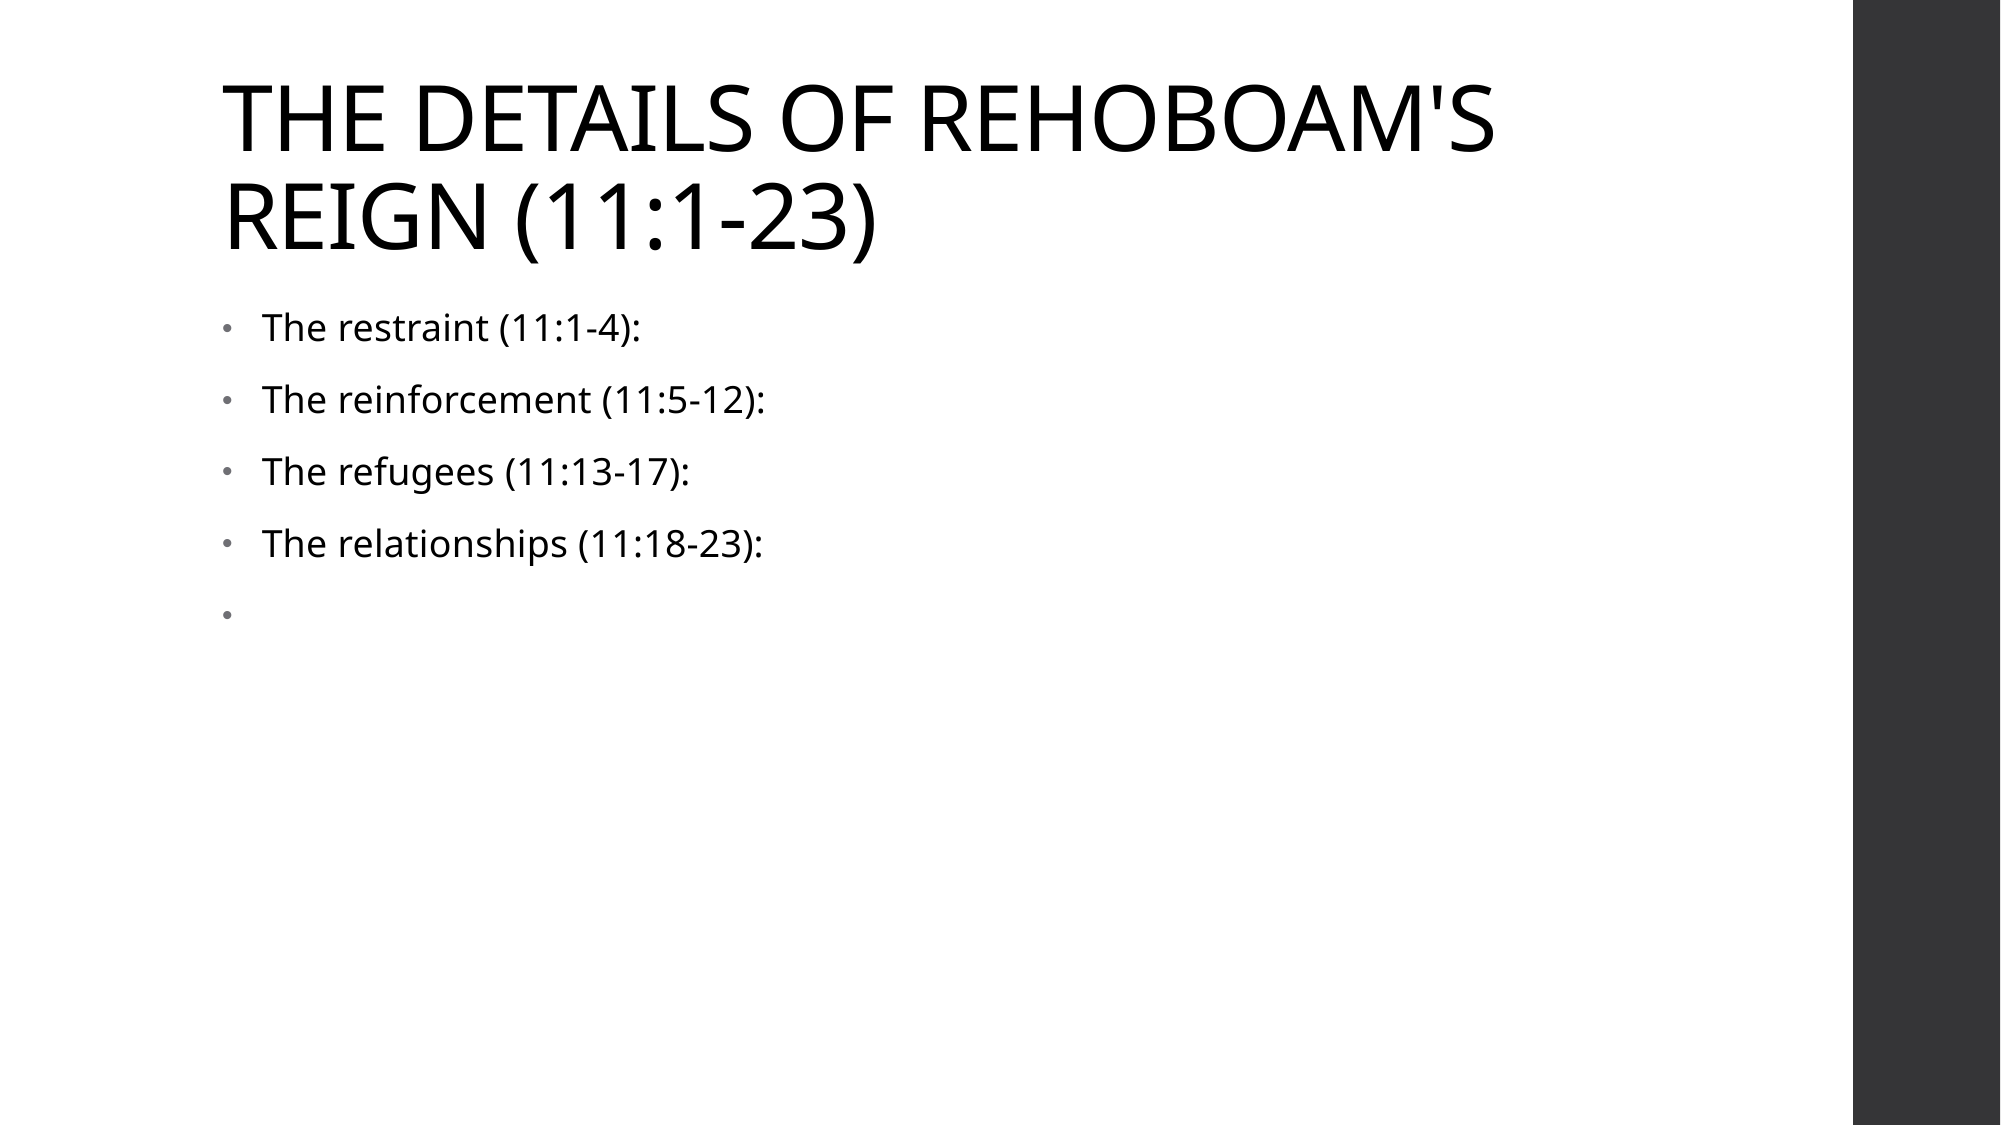

# THE DETAILS OF REHOBOAM'S REIGN (11:1-23)
 The restraint (11:1-4):
 The reinforcement (11:5-12):
 The refugees (11:13-17):
 The relationships (11:18-23):